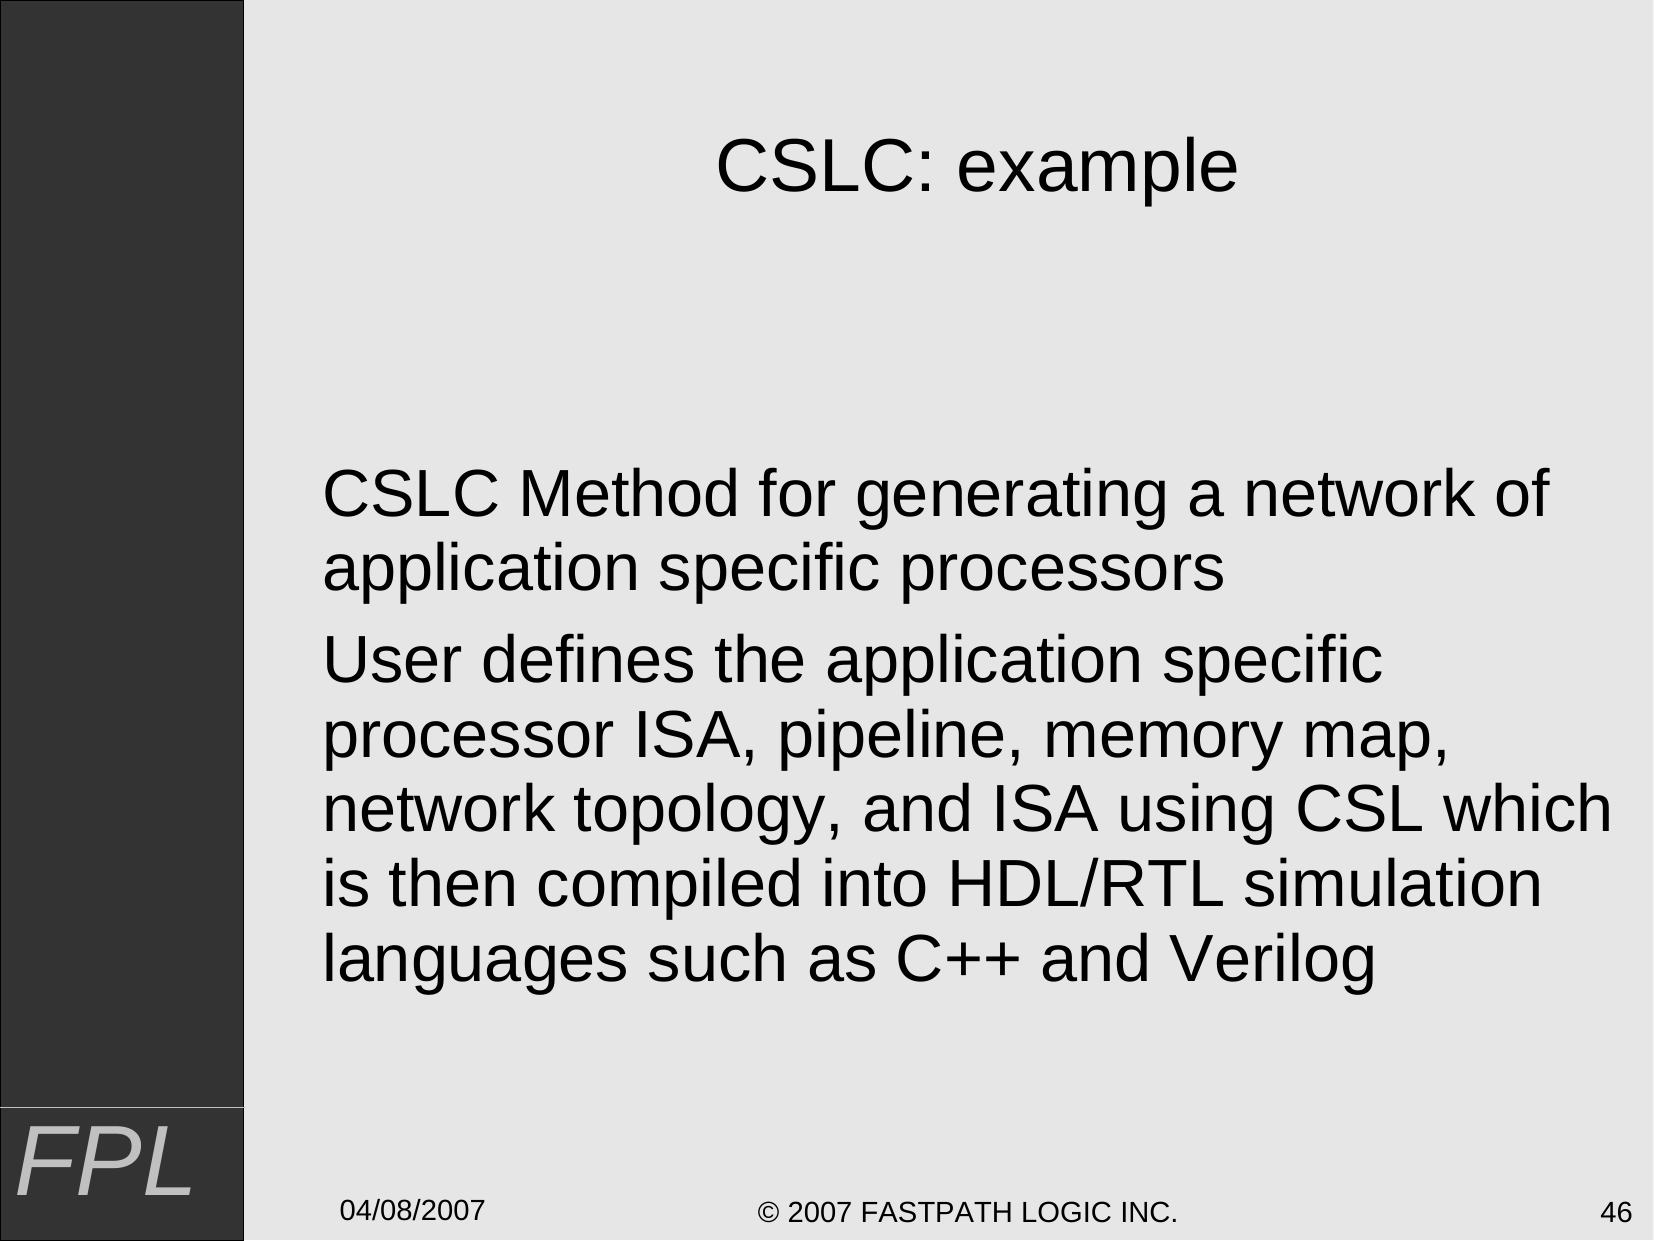

# CSLC: example
CSLC Method for generating a network of application specific processors
User defines the application specific processor ISA, pipeline, memory map, network topology, and ISA using CSL which is then compiled into HDL/RTL simulation languages such as C++ and Verilog
04/08/2007
46
© 2007 FASTPATH LOGIC INC.